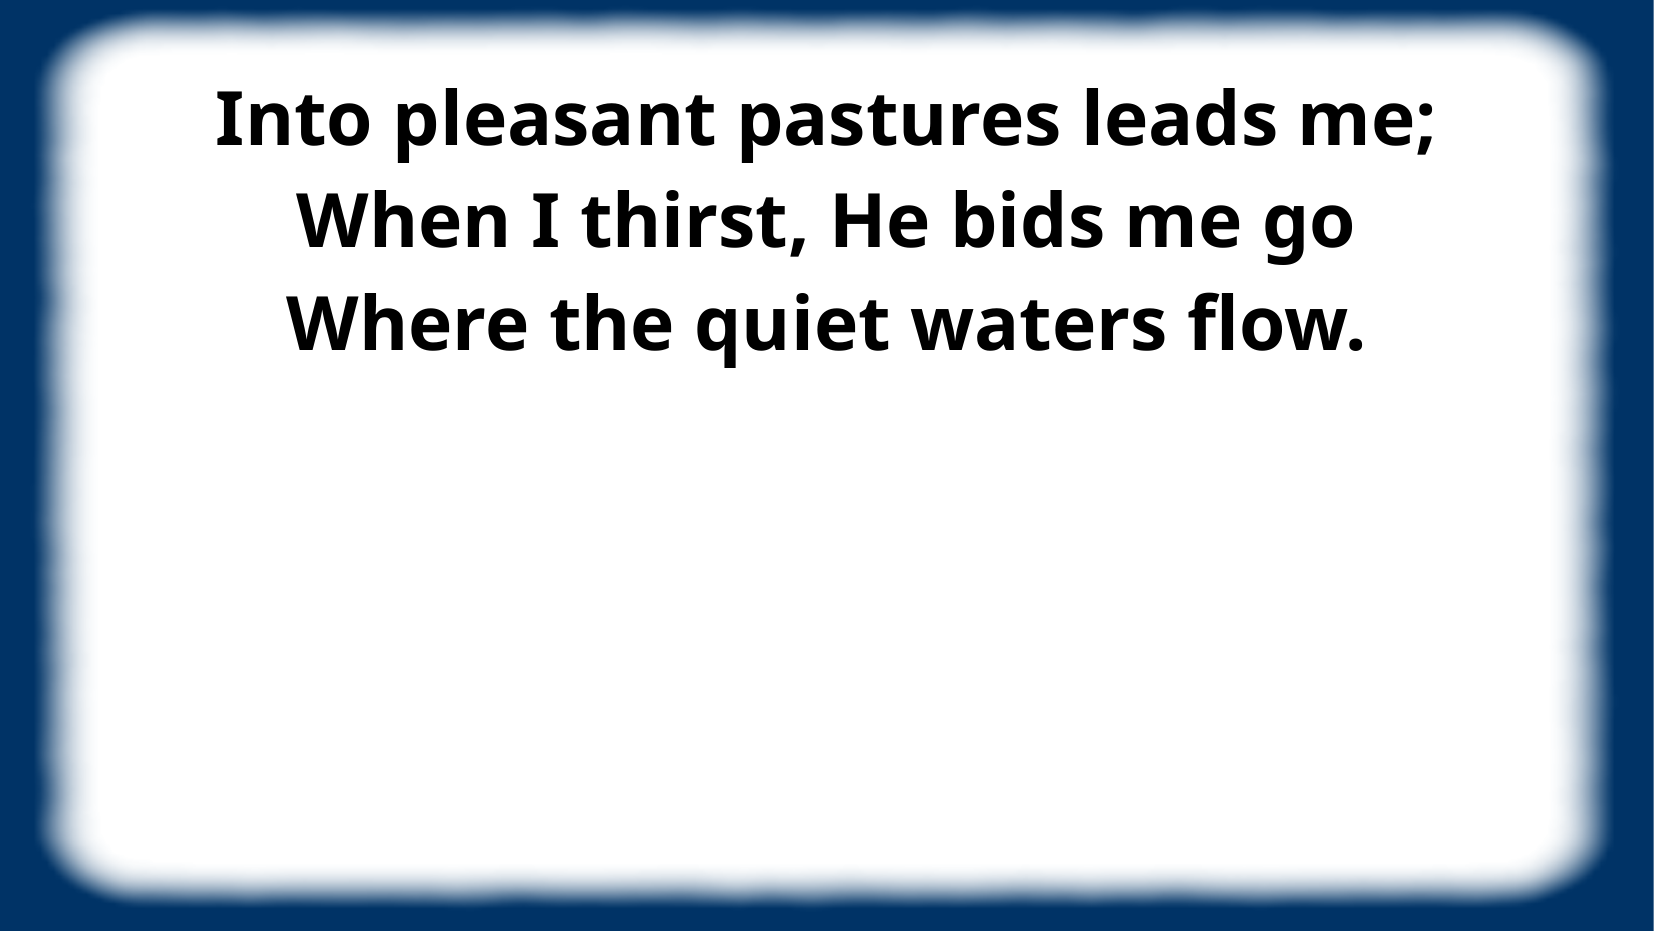

Into pleasant pastures leads me;
When I thirst, He bids me go
Where the quiet waters flow.